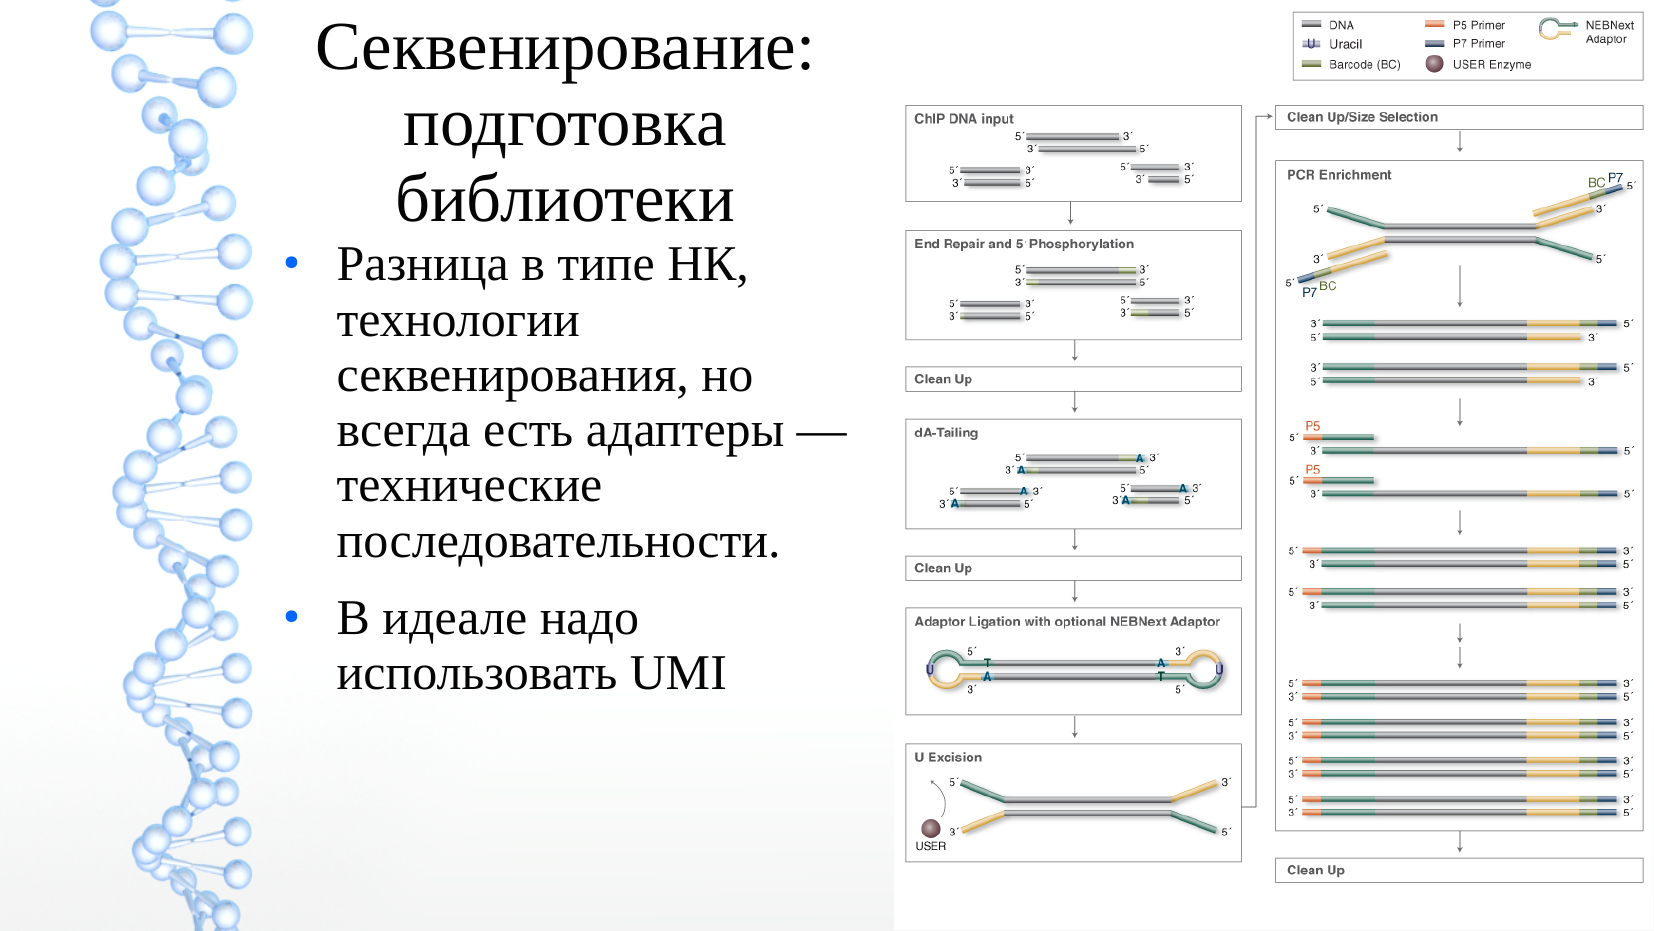

# Секвенирование: подготовка библиотеки
Разница в типе НК, технологии секвенирования, но всегда есть адаптеры — технические последовательности.
В идеале надо использовать UMI
15